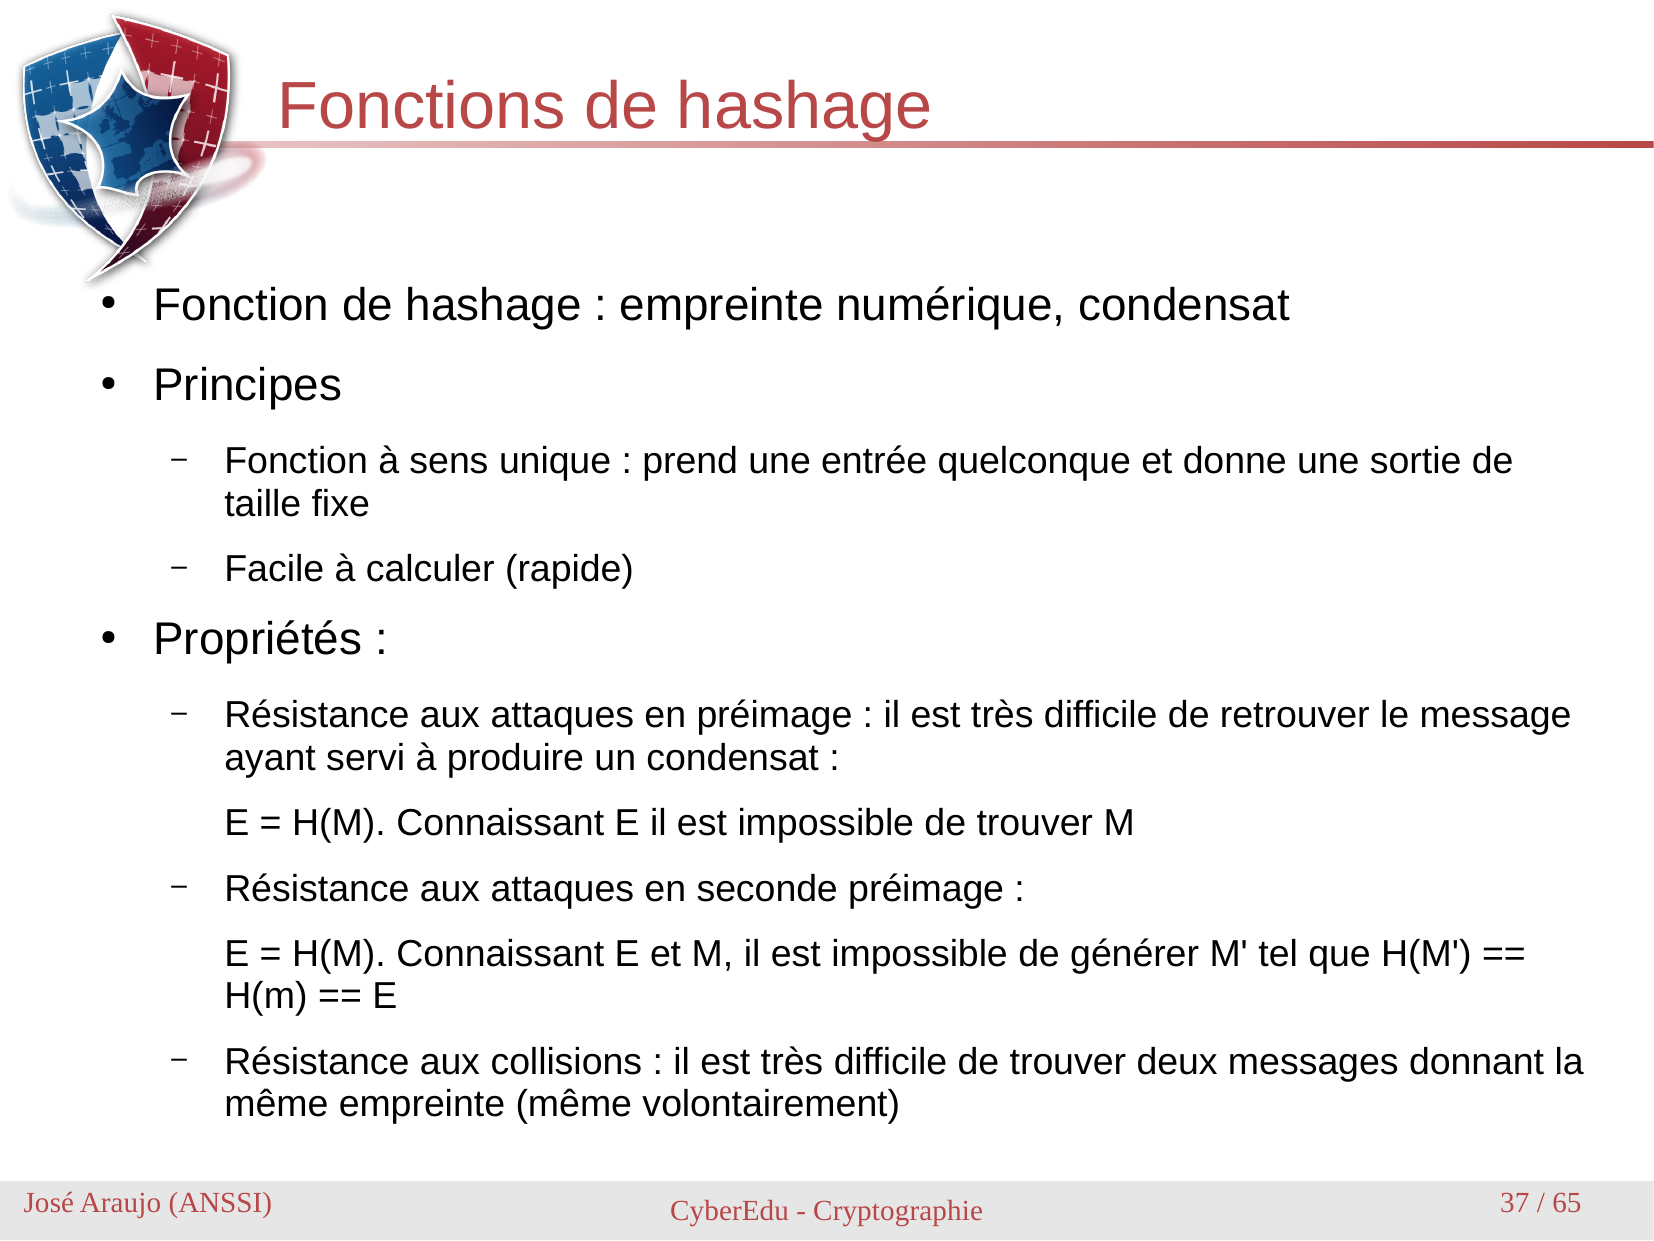

# Fonctions de hashage
Fonction de hashage : empreinte numérique, condensat
Principes
Fonction à sens unique : prend une entrée quelconque et donne une sortie de taille fixe
Facile à calculer (rapide)
Propriétés :
Résistance aux attaques en préimage : il est très difficile de retrouver le message ayant servi à produire un condensat :
E = H(M). Connaissant E il est impossible de trouver M
Résistance aux attaques en seconde préimage :
E = H(M). Connaissant E et M, il est impossible de générer M' tel que H(M') == H(m) == E
Résistance aux collisions : il est très difficile de trouver deux messages donnant la même empreinte (même volontairement)